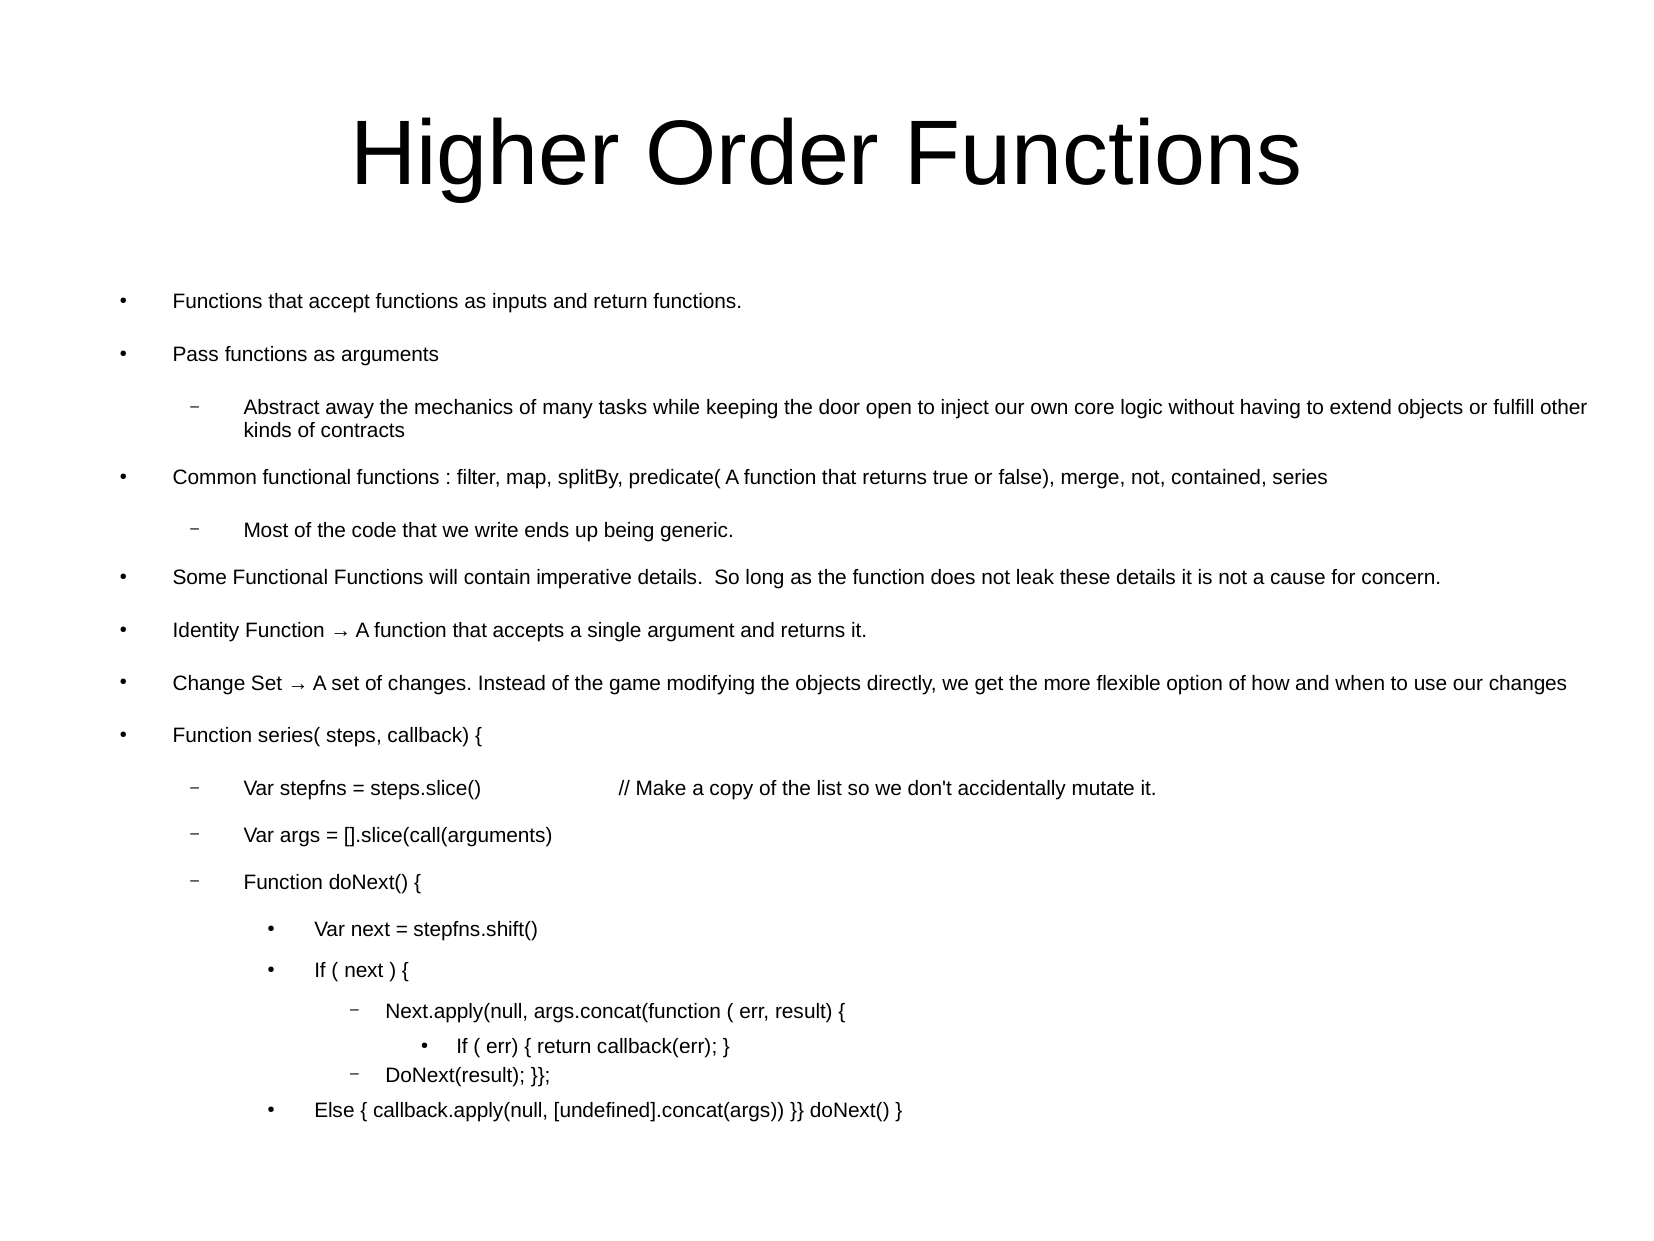

# Higher Order Functions
Functions that accept functions as inputs and return functions.
Pass functions as arguments
Abstract away the mechanics of many tasks while keeping the door open to inject our own core logic without having to extend objects or fulfill other kinds of contracts
Common functional functions : filter, map, splitBy, predicate( A function that returns true or false), merge, not, contained, series
Most of the code that we write ends up being generic.
Some Functional Functions will contain imperative details. So long as the function does not leak these details it is not a cause for concern.
Identity Function → A function that accepts a single argument and returns it.
Change Set → A set of changes. Instead of the game modifying the objects directly, we get the more flexible option of how and when to use our changes
Function series( steps, callback) {
Var stepfns = steps.slice()		// Make a copy of the list so we don't accidentally mutate it.
Var args = [].slice(call(arguments)
Function doNext() {
Var next = stepfns.shift()
If ( next ) {
Next.apply(null, args.concat(function ( err, result) {
If ( err) { return callback(err); }
DoNext(result); }};
Else { callback.apply(null, [undefined].concat(args)) }} doNext() }